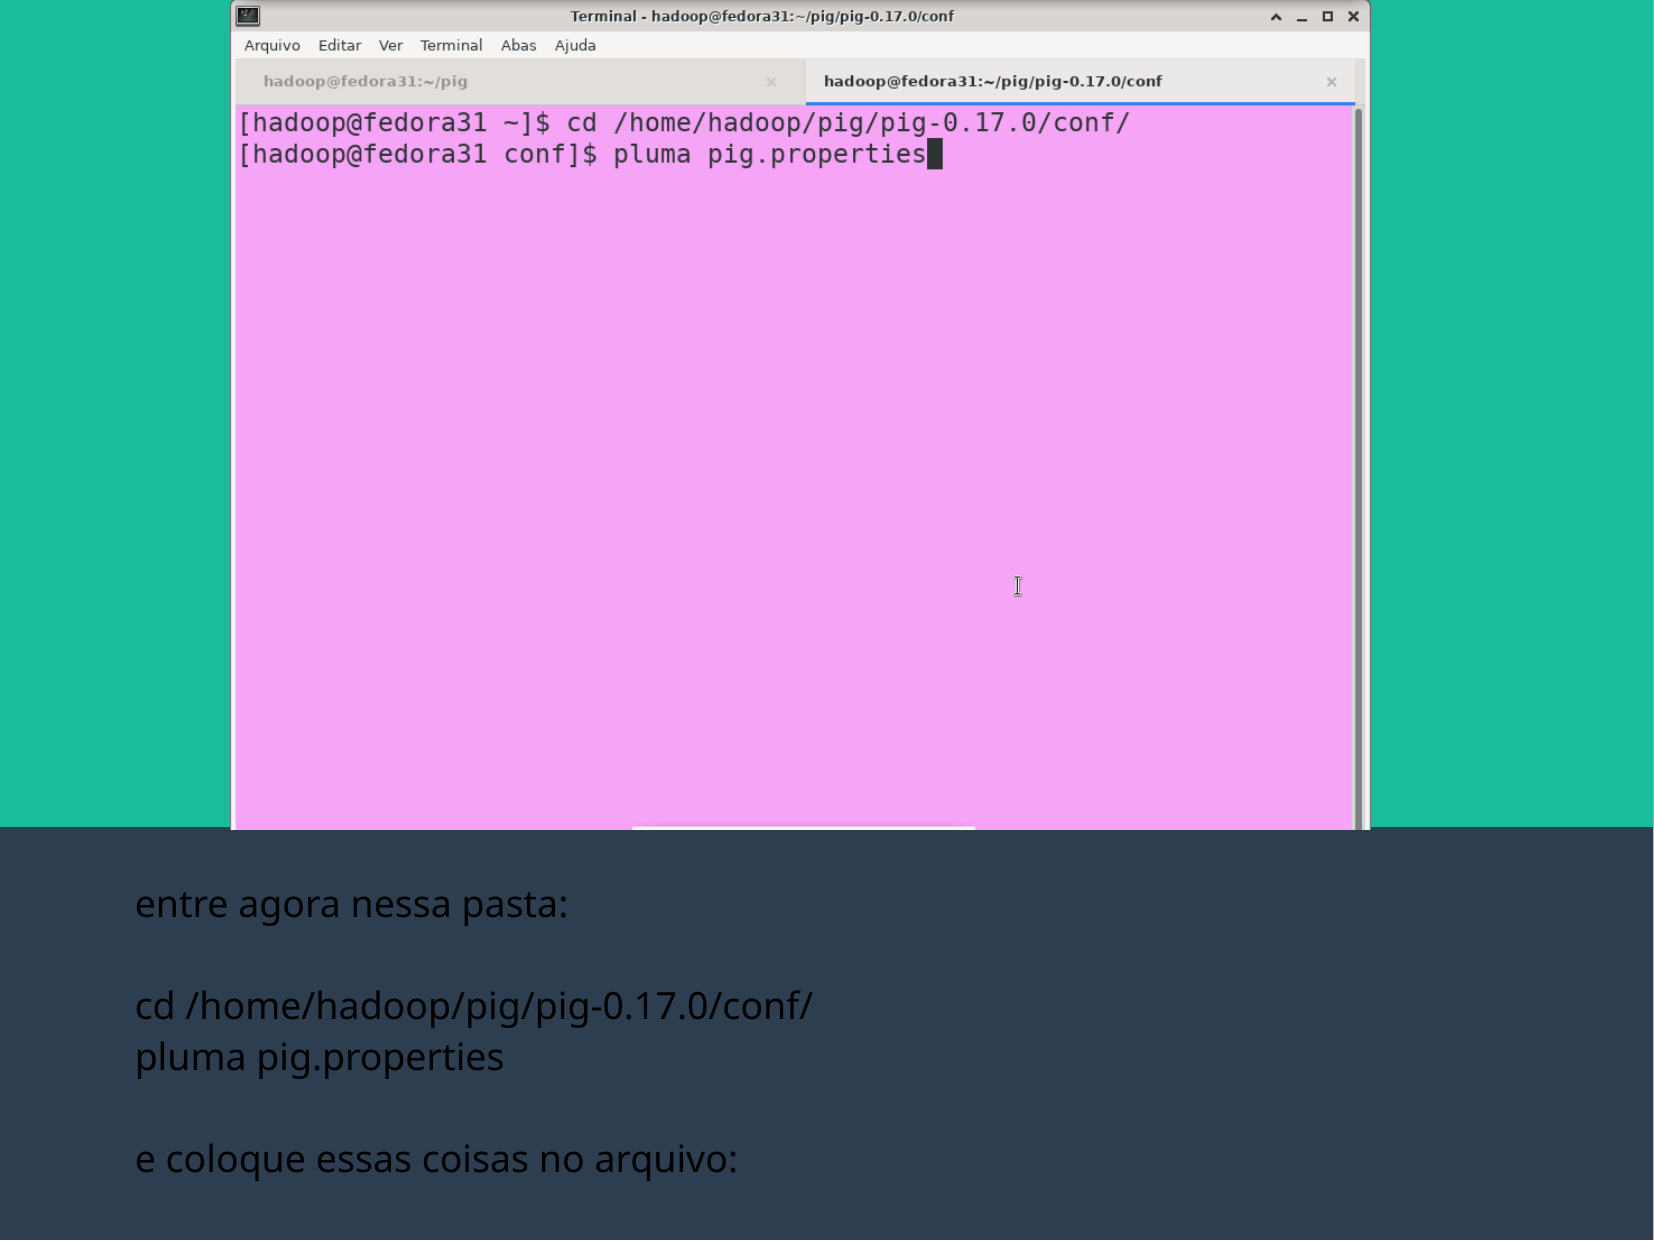

entre agora nessa pasta:
cd /home/hadoop/pig/pig-0.17.0/conf/
pluma pig.properties
e coloque essas coisas no arquivo: